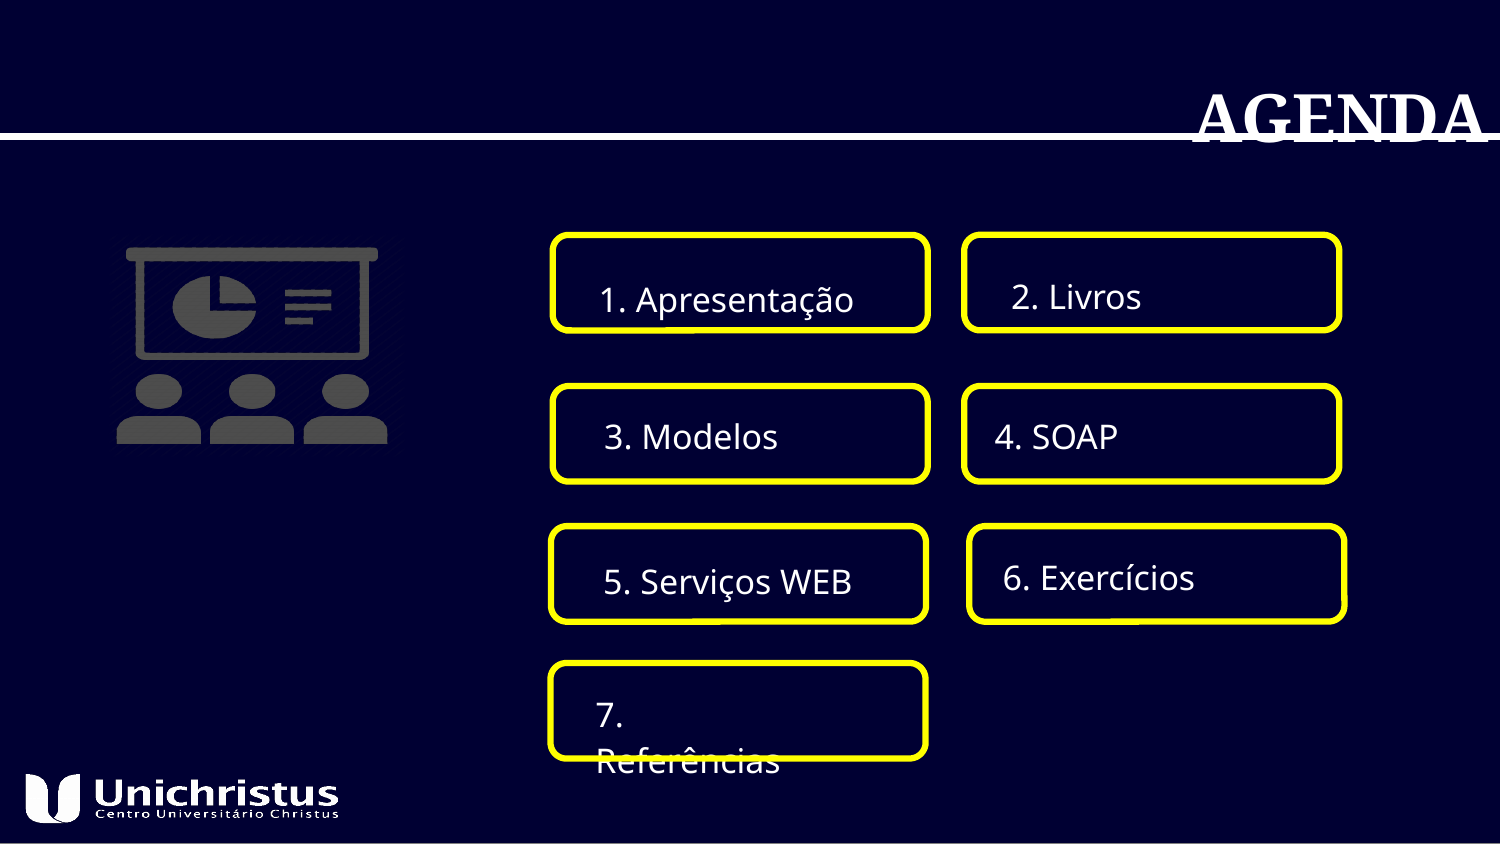

AGENDA
2. Livros
1. Apresentação
3. Modelos
4. SOAP
6. Exercícios
5. Serviços WEB
7. Referências